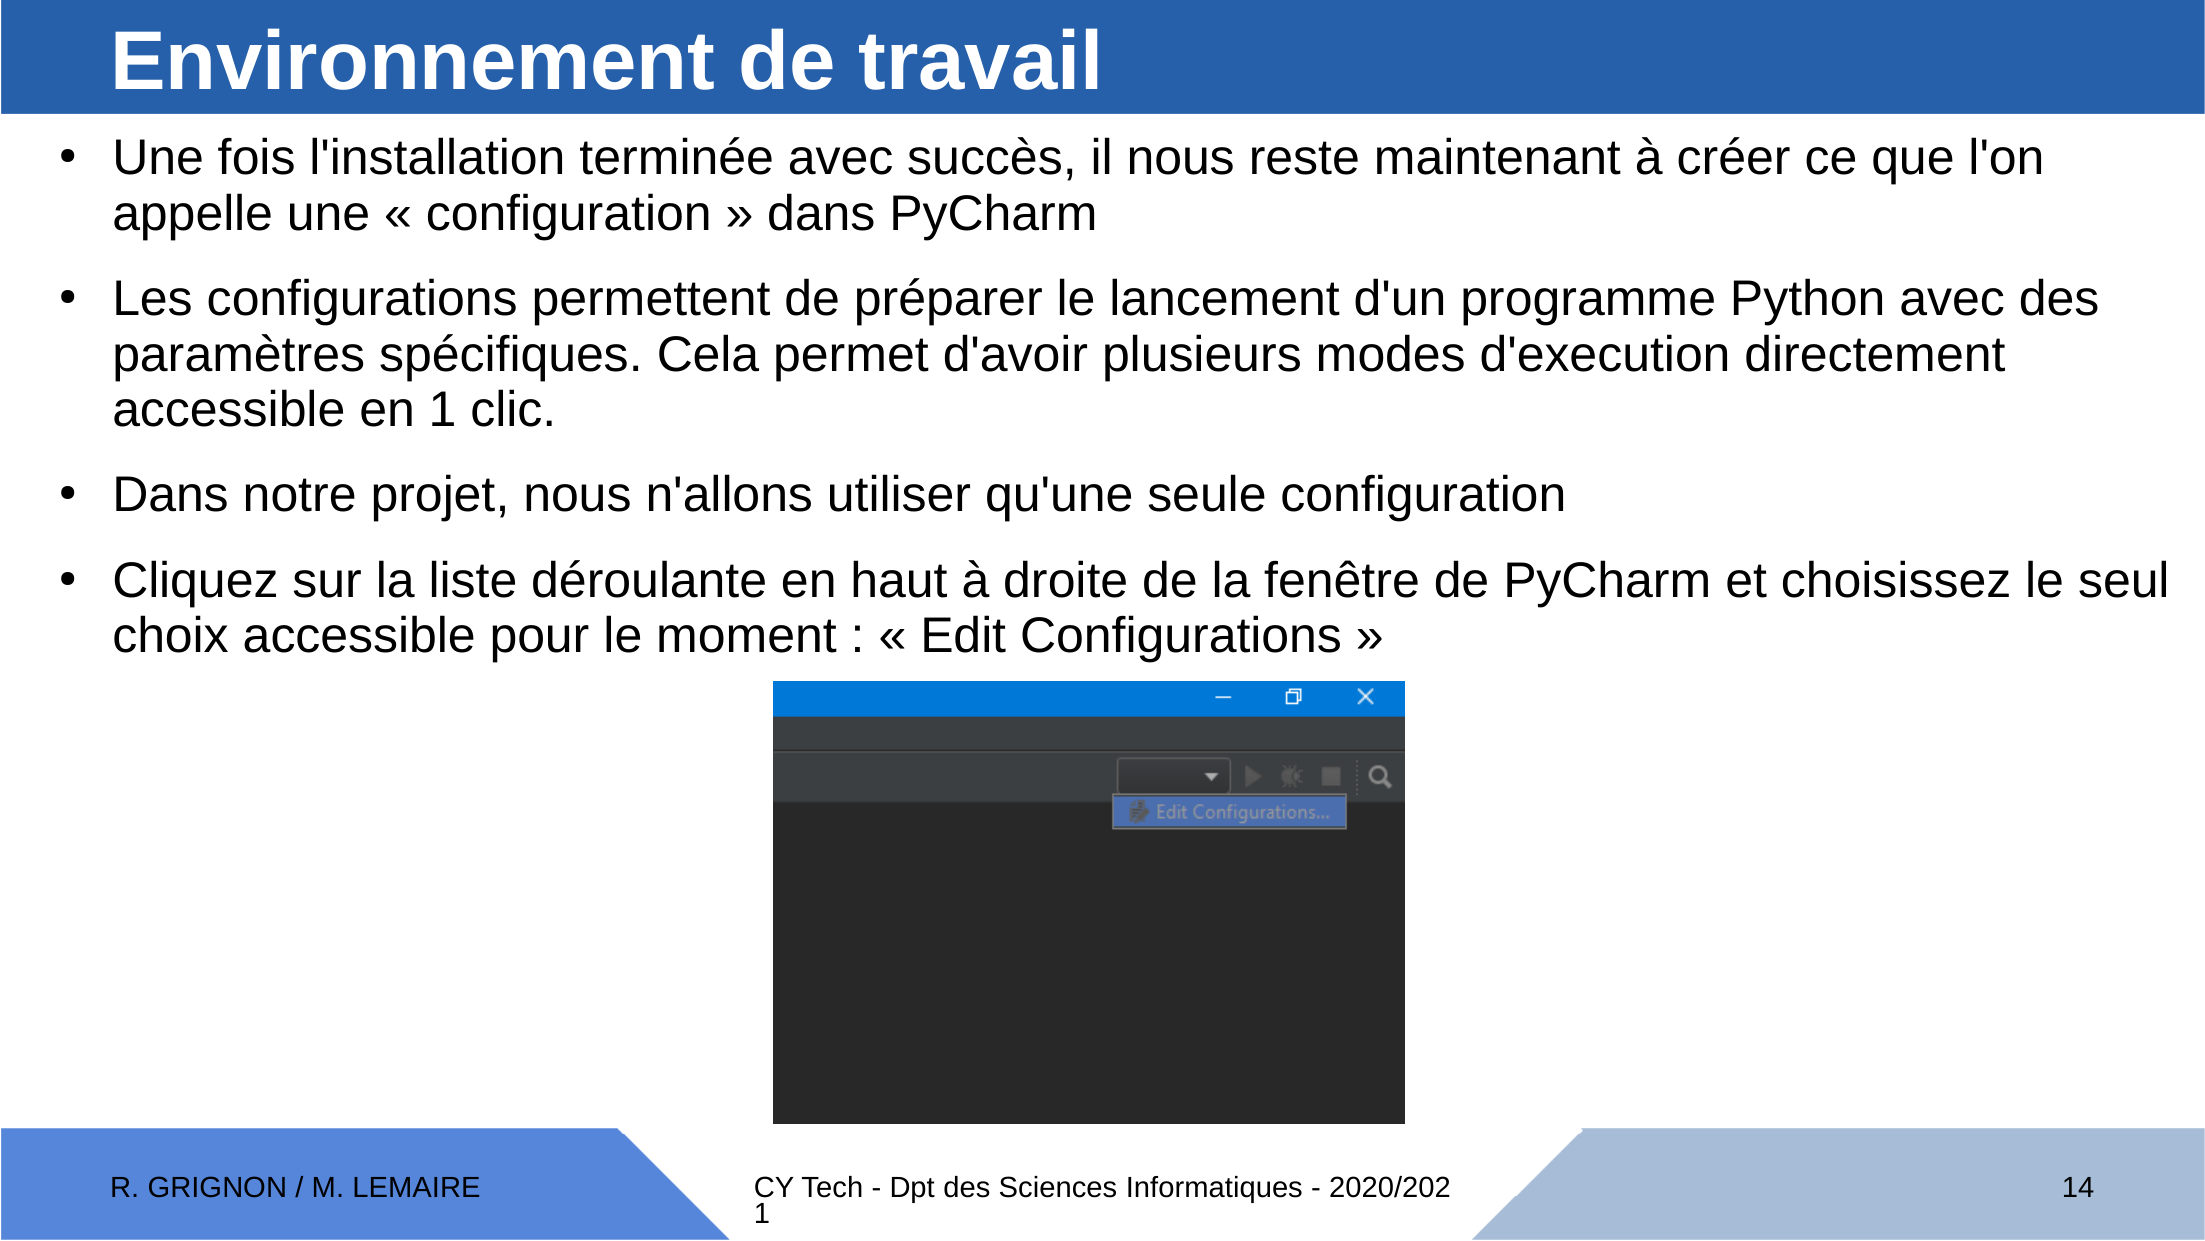

# Environnement de travail
Une fois l'installation terminée avec succès, il nous reste maintenant à créer ce que l'on appelle une « configuration » dans PyCharm
Les configurations permettent de préparer le lancement d'un programme Python avec des paramètres spécifiques. Cela permet d'avoir plusieurs modes d'execution directement accessible en 1 clic.
Dans notre projet, nous n'allons utiliser qu'une seule configuration
Cliquez sur la liste déroulante en haut à droite de la fenêtre de PyCharm et choisissez le seul choix accessible pour le moment : « Edit Configurations »
R. GRIGNON / M. LEMAIRE
CY Tech - Dpt des Sciences Informatiques - 2020/2021
14